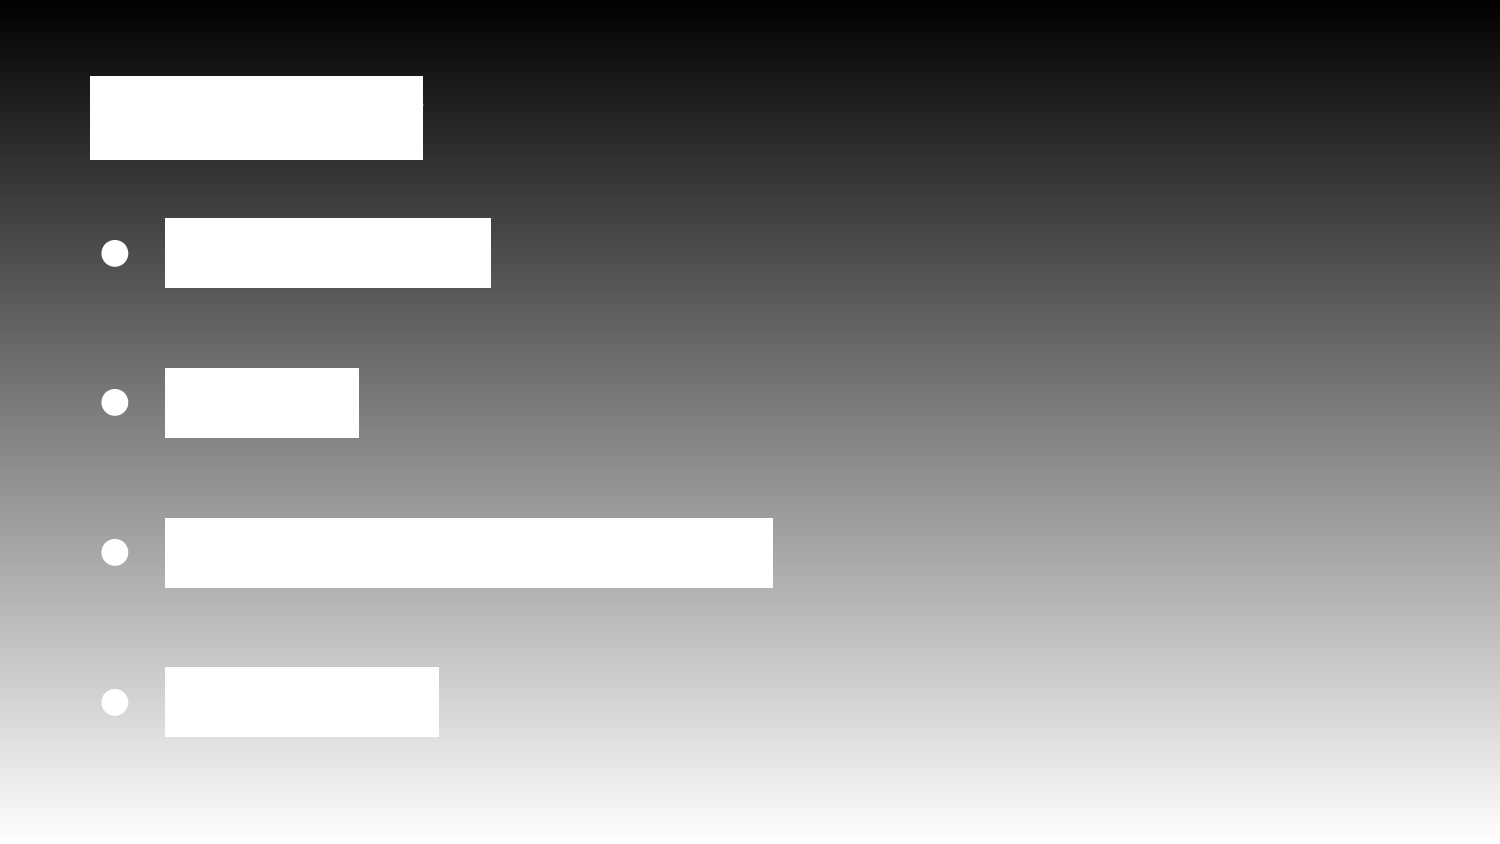

# Overview
Introduction
Theory
Implementation Notes
Examples